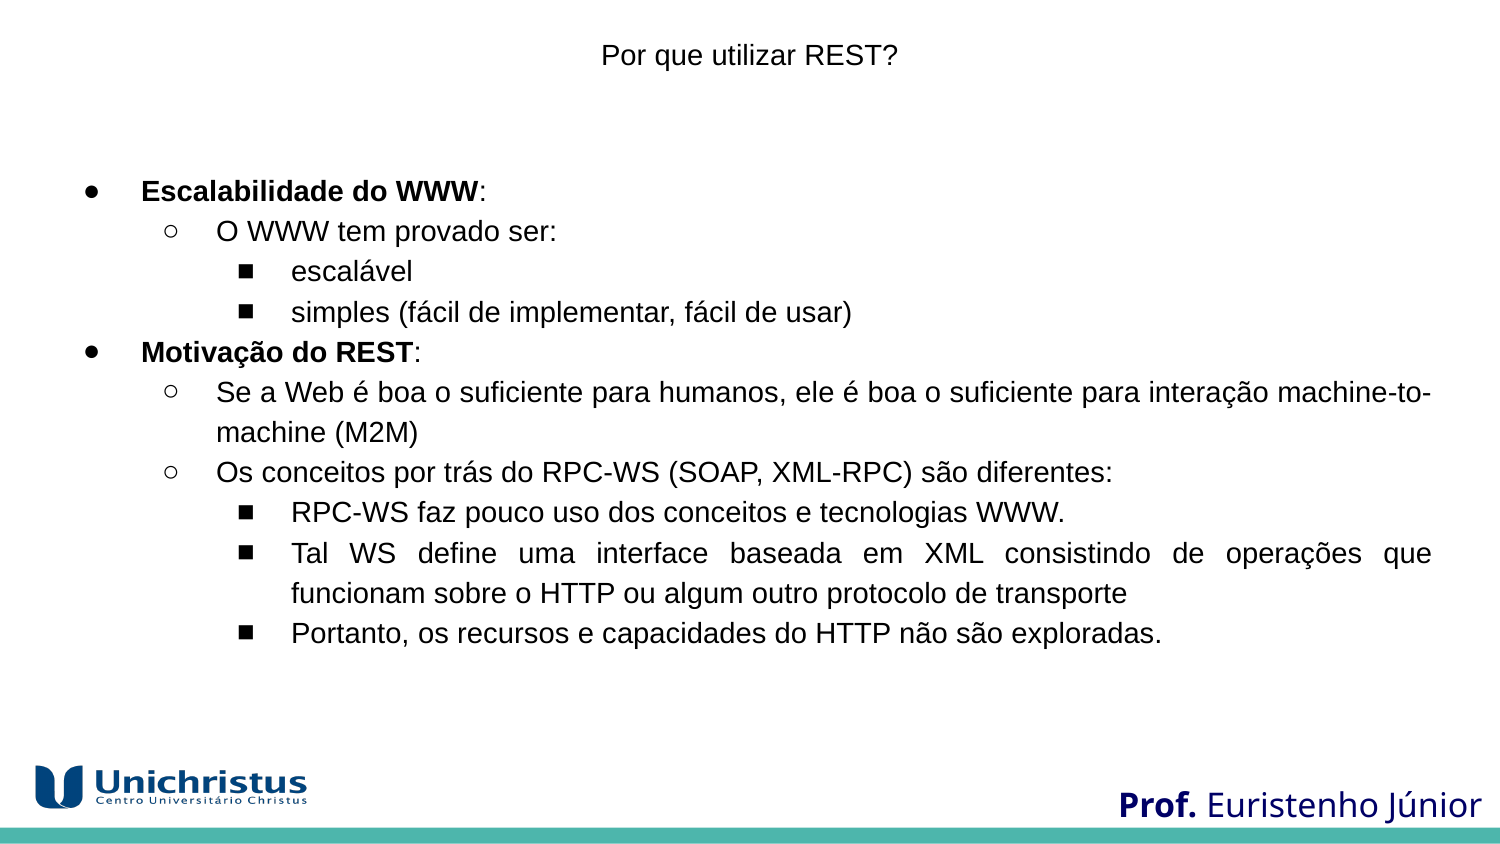

# Por que utilizar REST?
Escalabilidade do WWW:
O WWW tem provado ser:
escalável
simples (fácil de implementar, fácil de usar)
Motivação do REST:
Se a Web é boa o suficiente para humanos, ele é boa o suficiente para interação machine-to-machine (M2M)
Os conceitos por trás do RPC-WS (SOAP, XML-RPC) são diferentes:
RPC-WS faz pouco uso dos conceitos e tecnologias WWW.
Tal WS define uma interface baseada em XML consistindo de operações que funcionam sobre o HTTP ou algum outro protocolo de transporte
Portanto, os recursos e capacidades do HTTP não são exploradas.
Prof. Euristenho Júnior